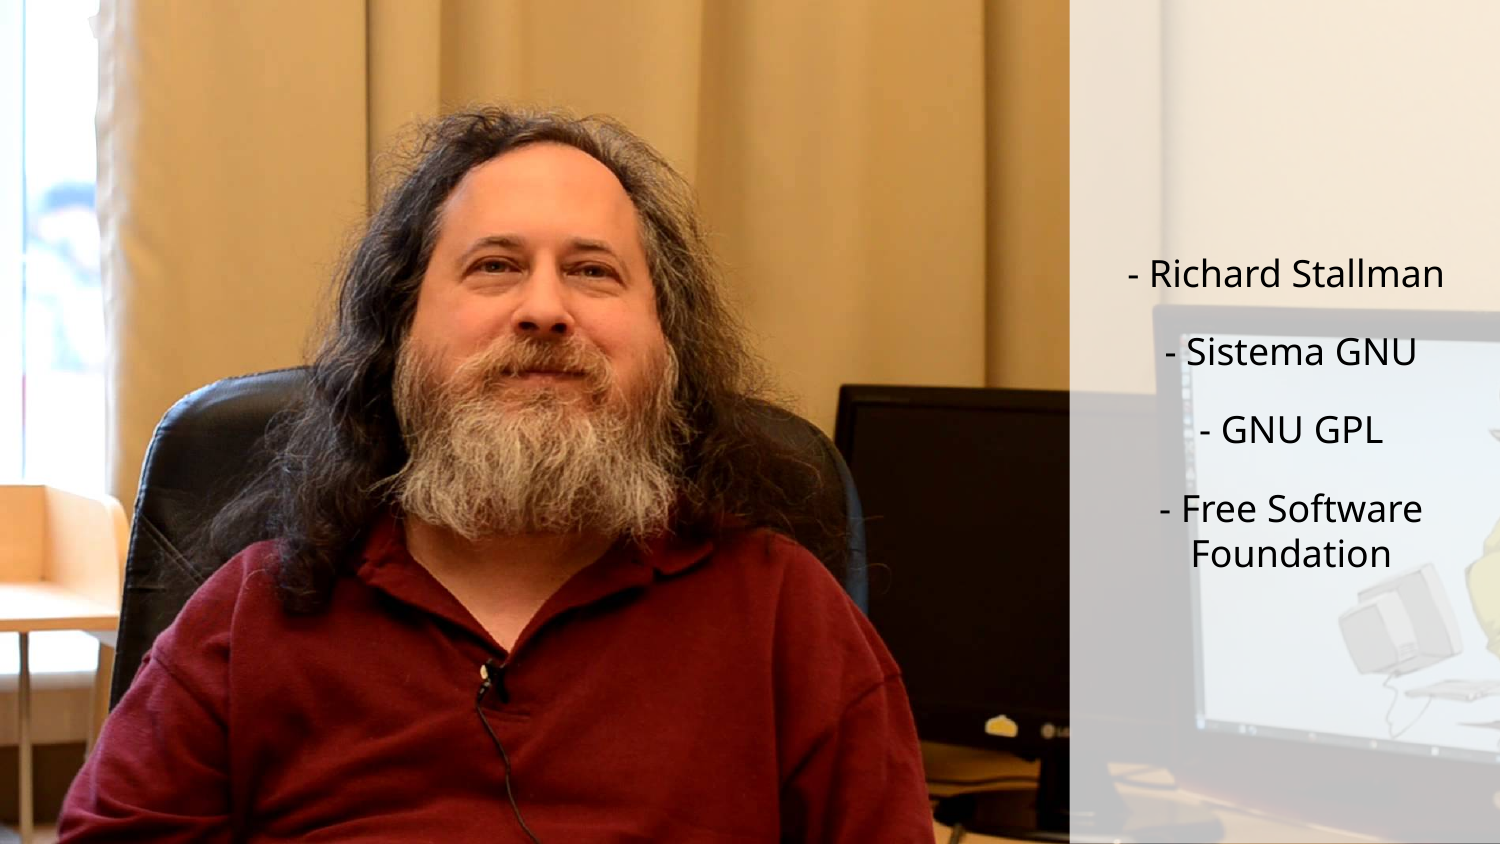

# - Richard Stallman
- Sistema GNU
- GNU GPL
- Free Software Foundation